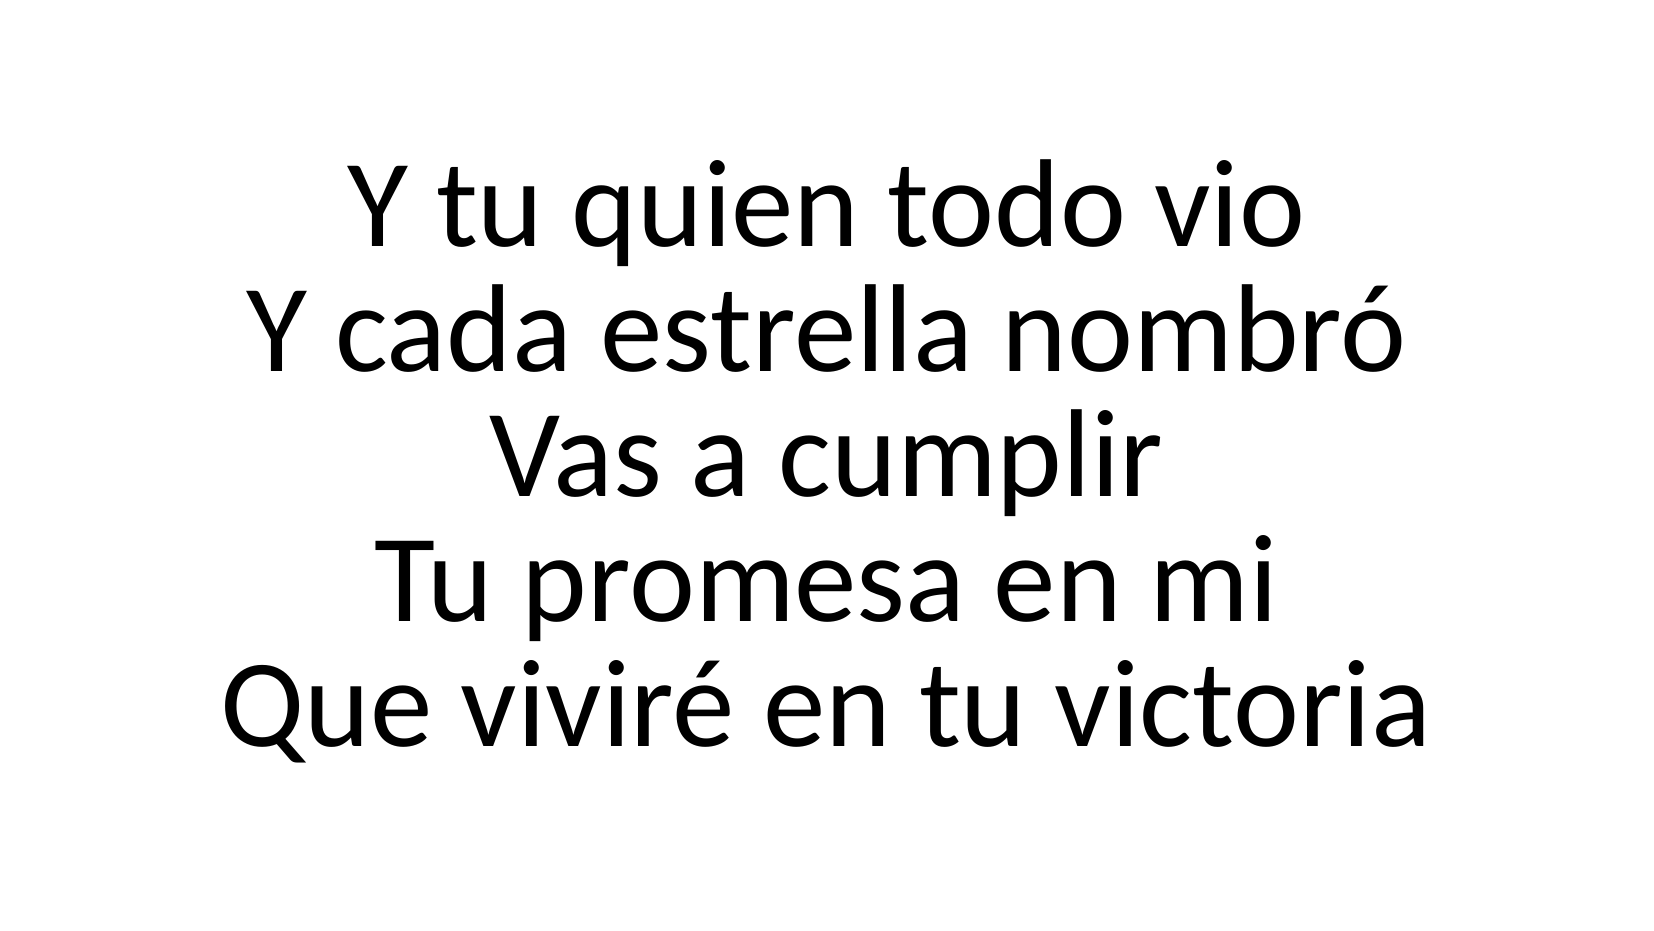

# Y tu quien todo vio Y cada estrella nombró Vas a cumplir Tu promesa en mi Que viviré en tu victoria